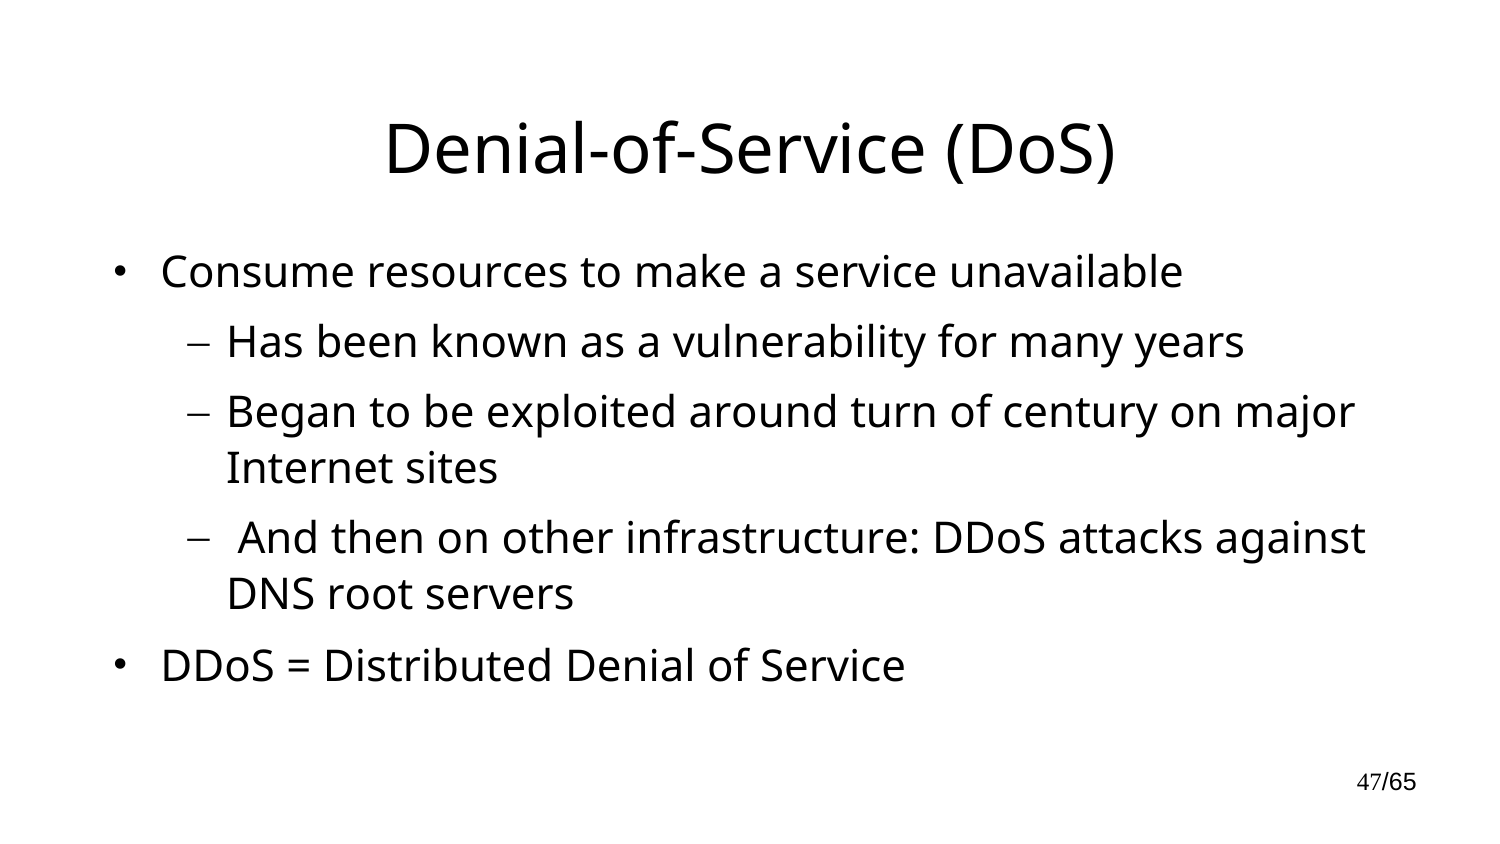

# Denial-of-Service (DoS)
Consume resources to make a service unavailable
Has been known as a vulnerability for many years
Began to be exploited around turn of century on major Internet sites
 And then on other infrastructure: DDoS attacks against DNS root servers
DDoS = Distributed Denial of Service